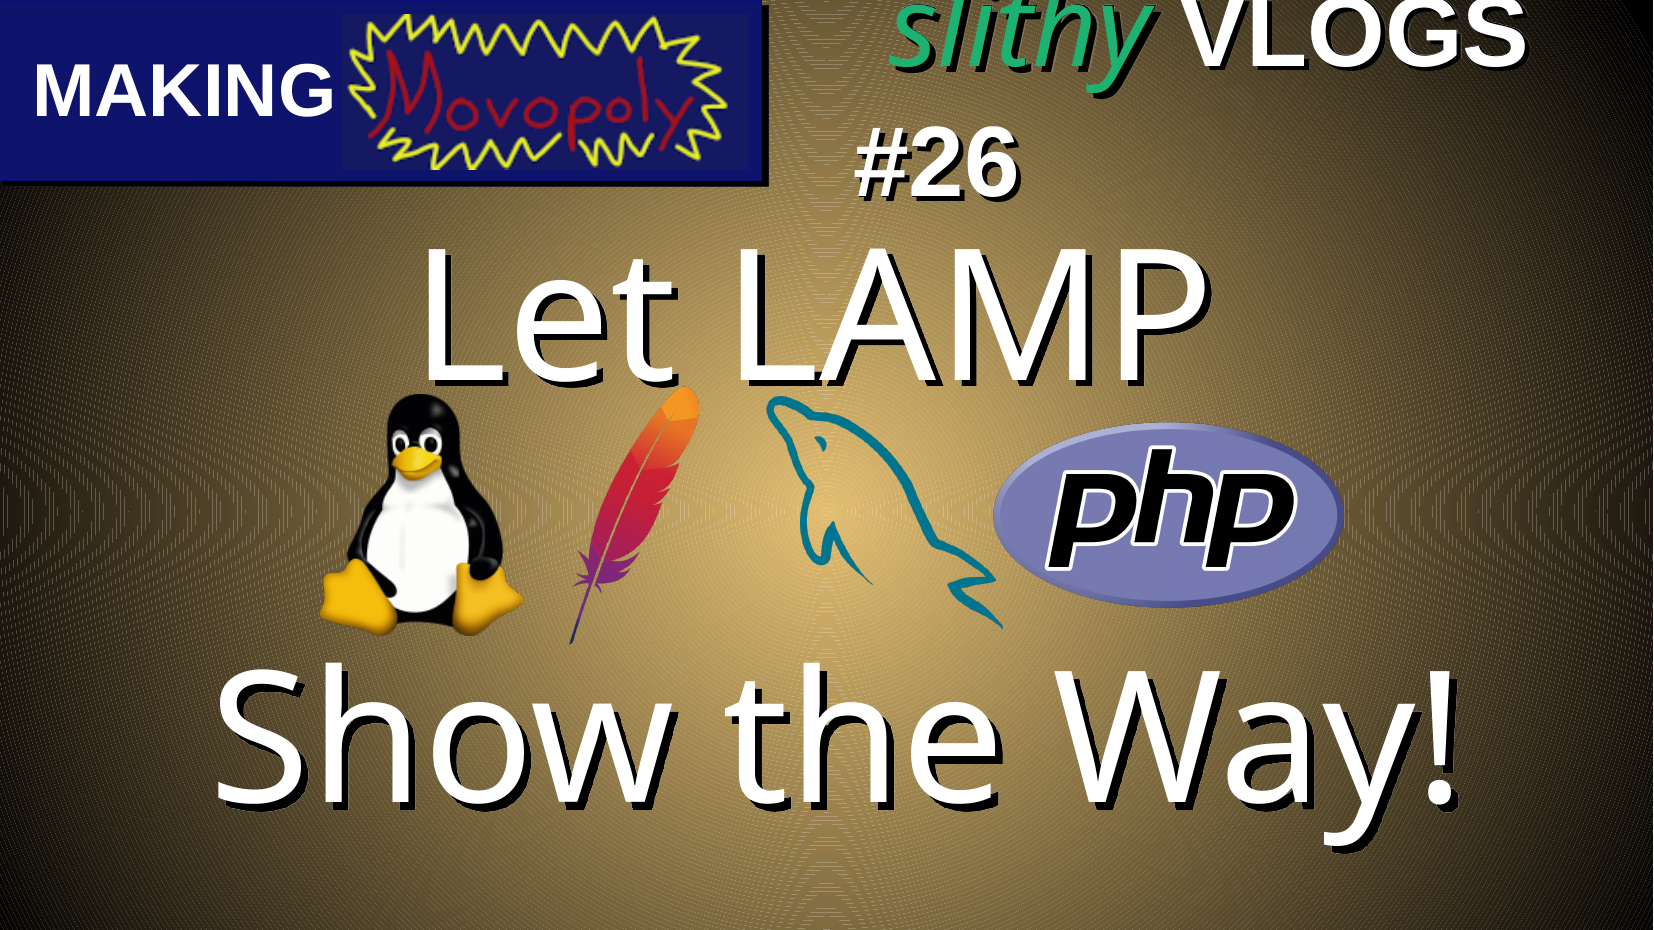

MAKING
# slithy VLOGS #26
Let LAMP
Show the Way!